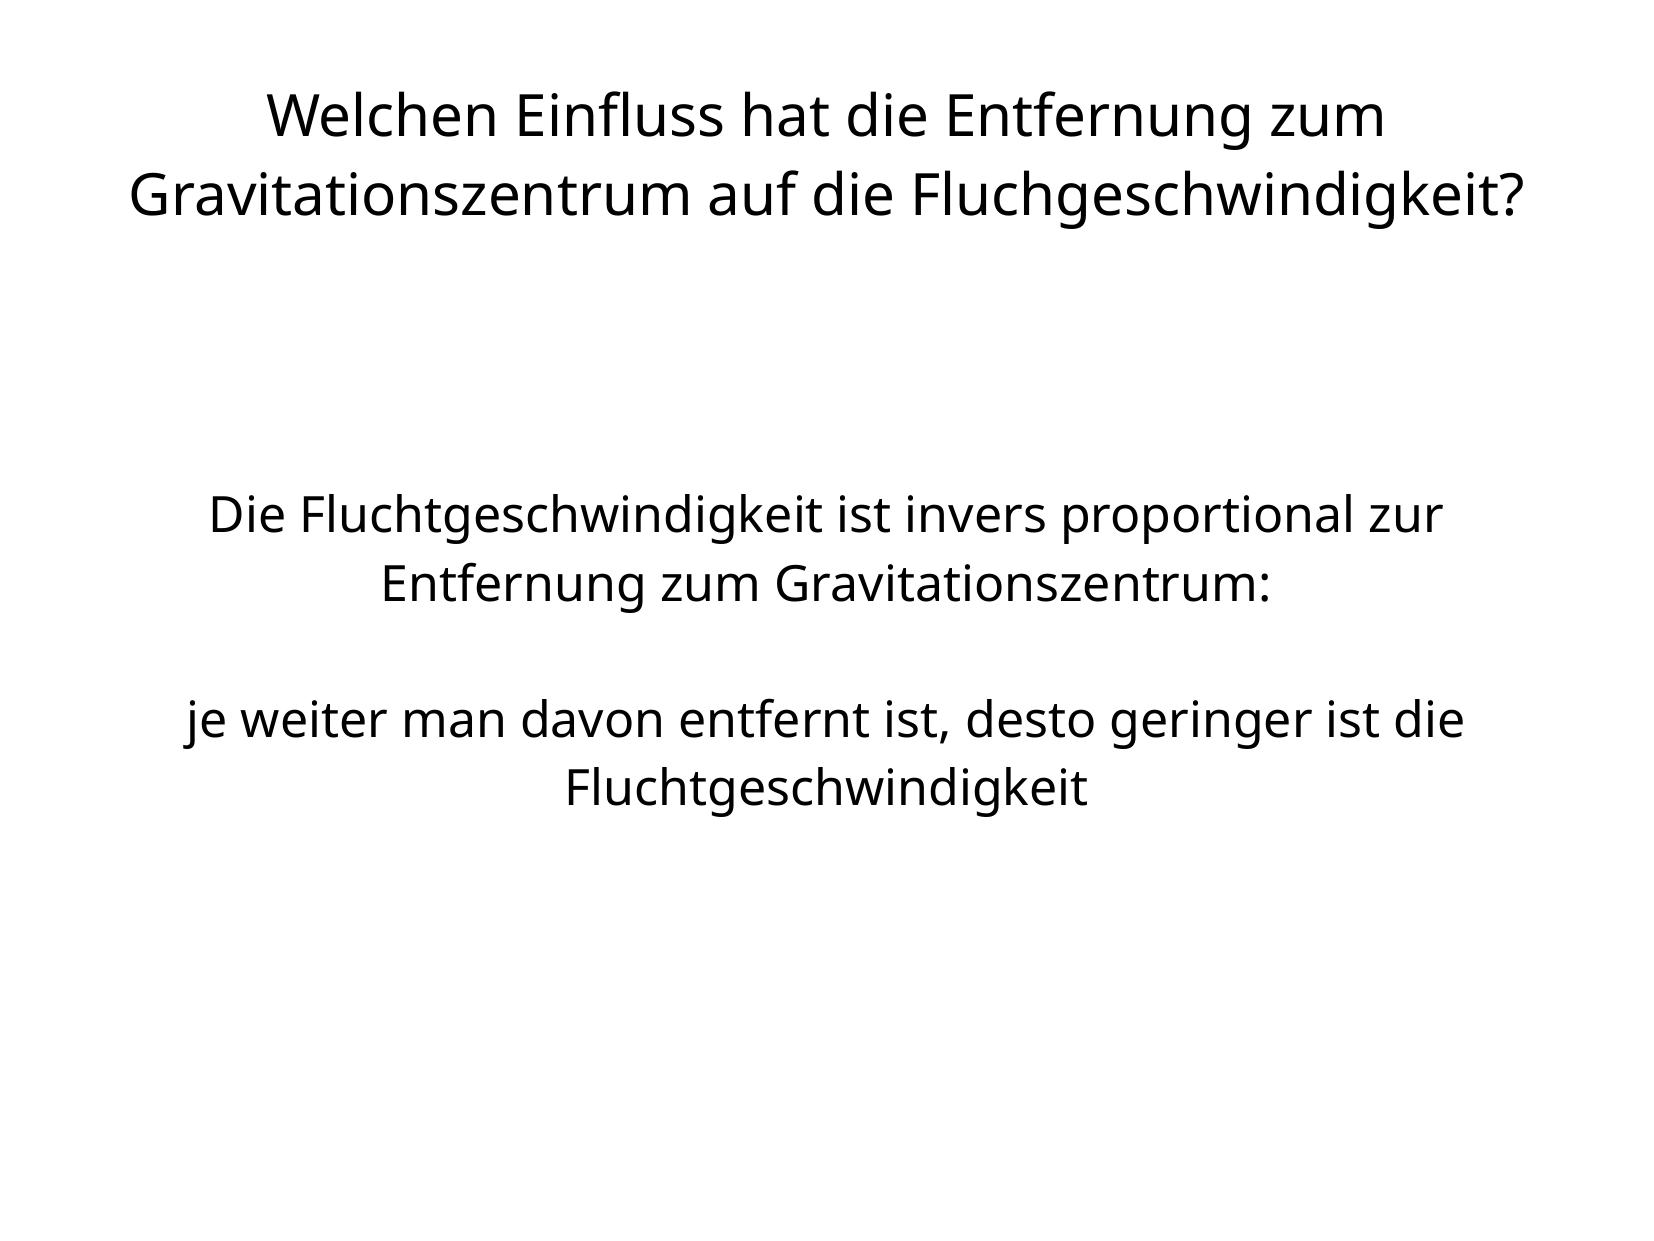

# Welchen Einfluss hat die Entfernung zum Gravitationszentrum auf die Fluchgeschwindigkeit?
Die Fluchtgeschwindigkeit ist invers proportional zur Entfernung zum Gravitationszentrum:
je weiter man davon entfernt ist, desto geringer ist die Fluchtgeschwindigkeit